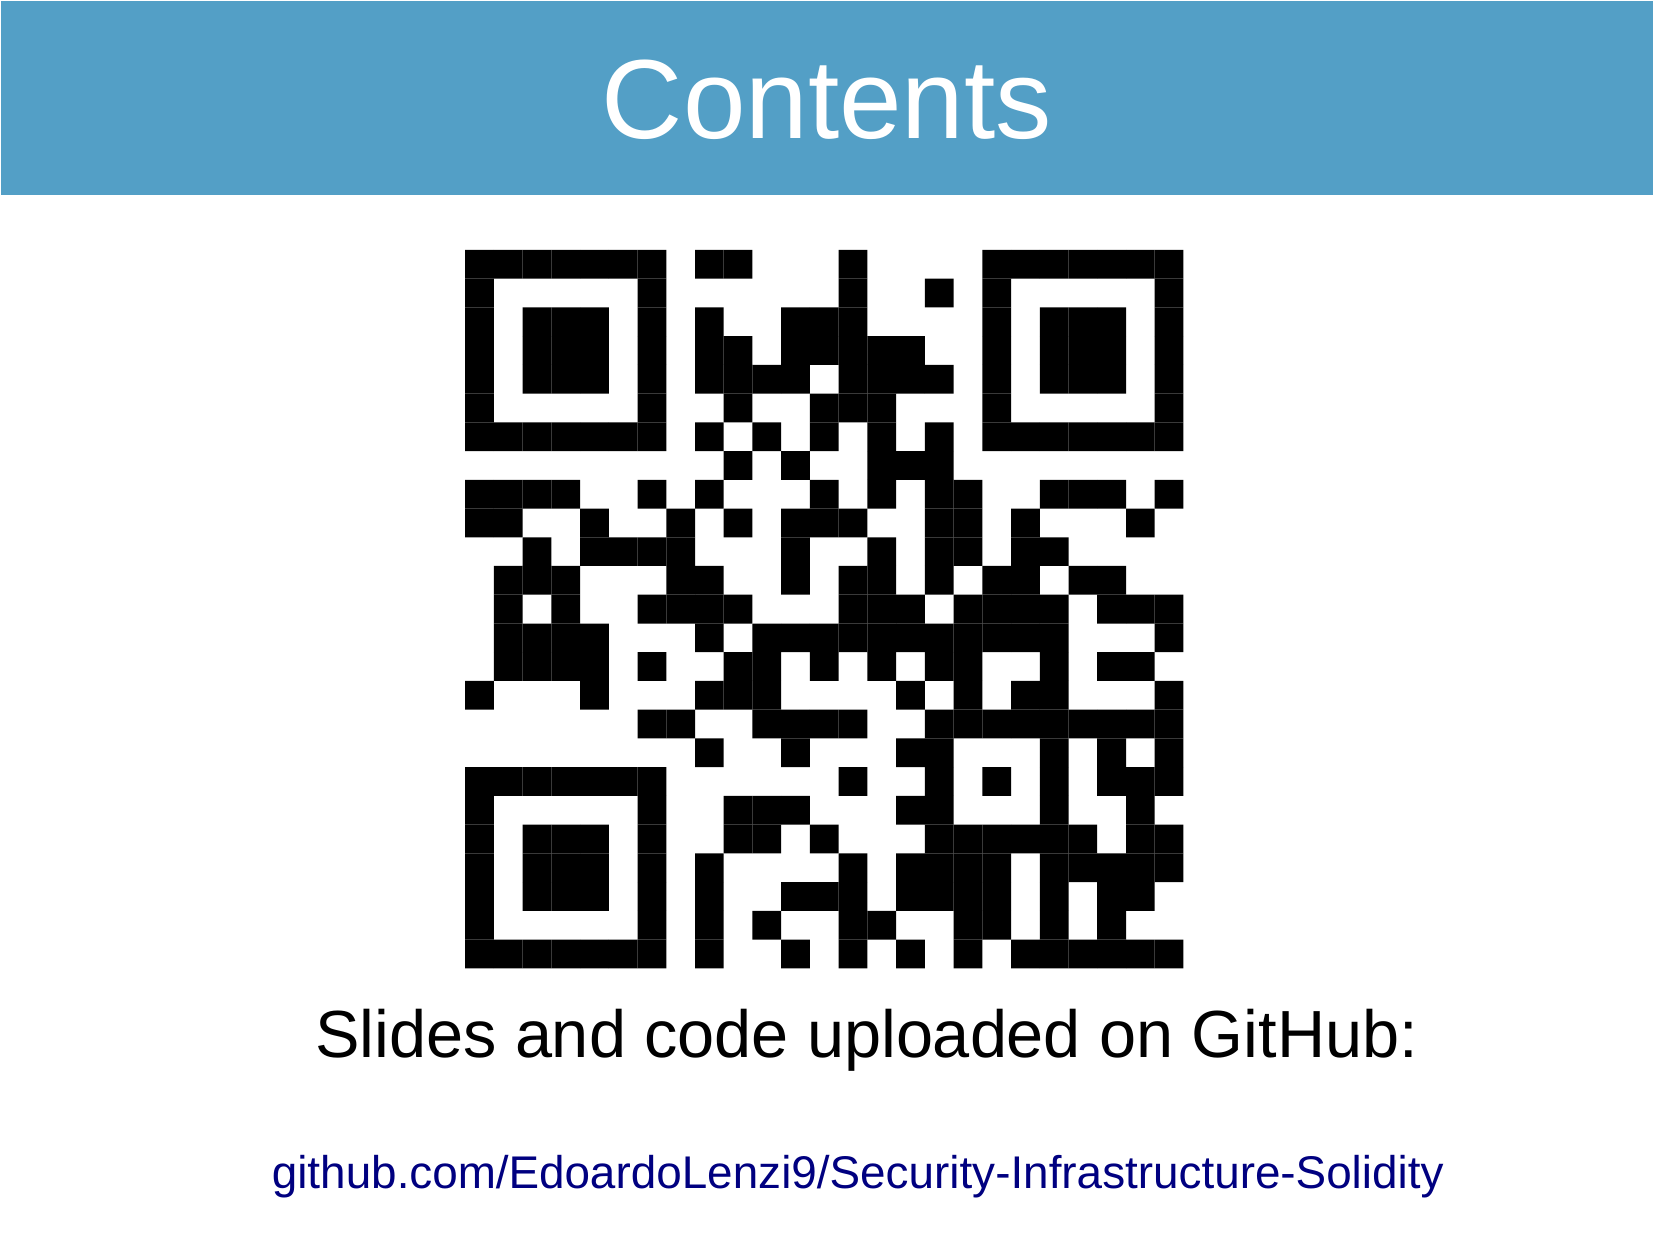

# Contents
Slides and code uploaded on GitHub:
github.com/EdoardoLenzi9/Security-Infrastructure-Solidity